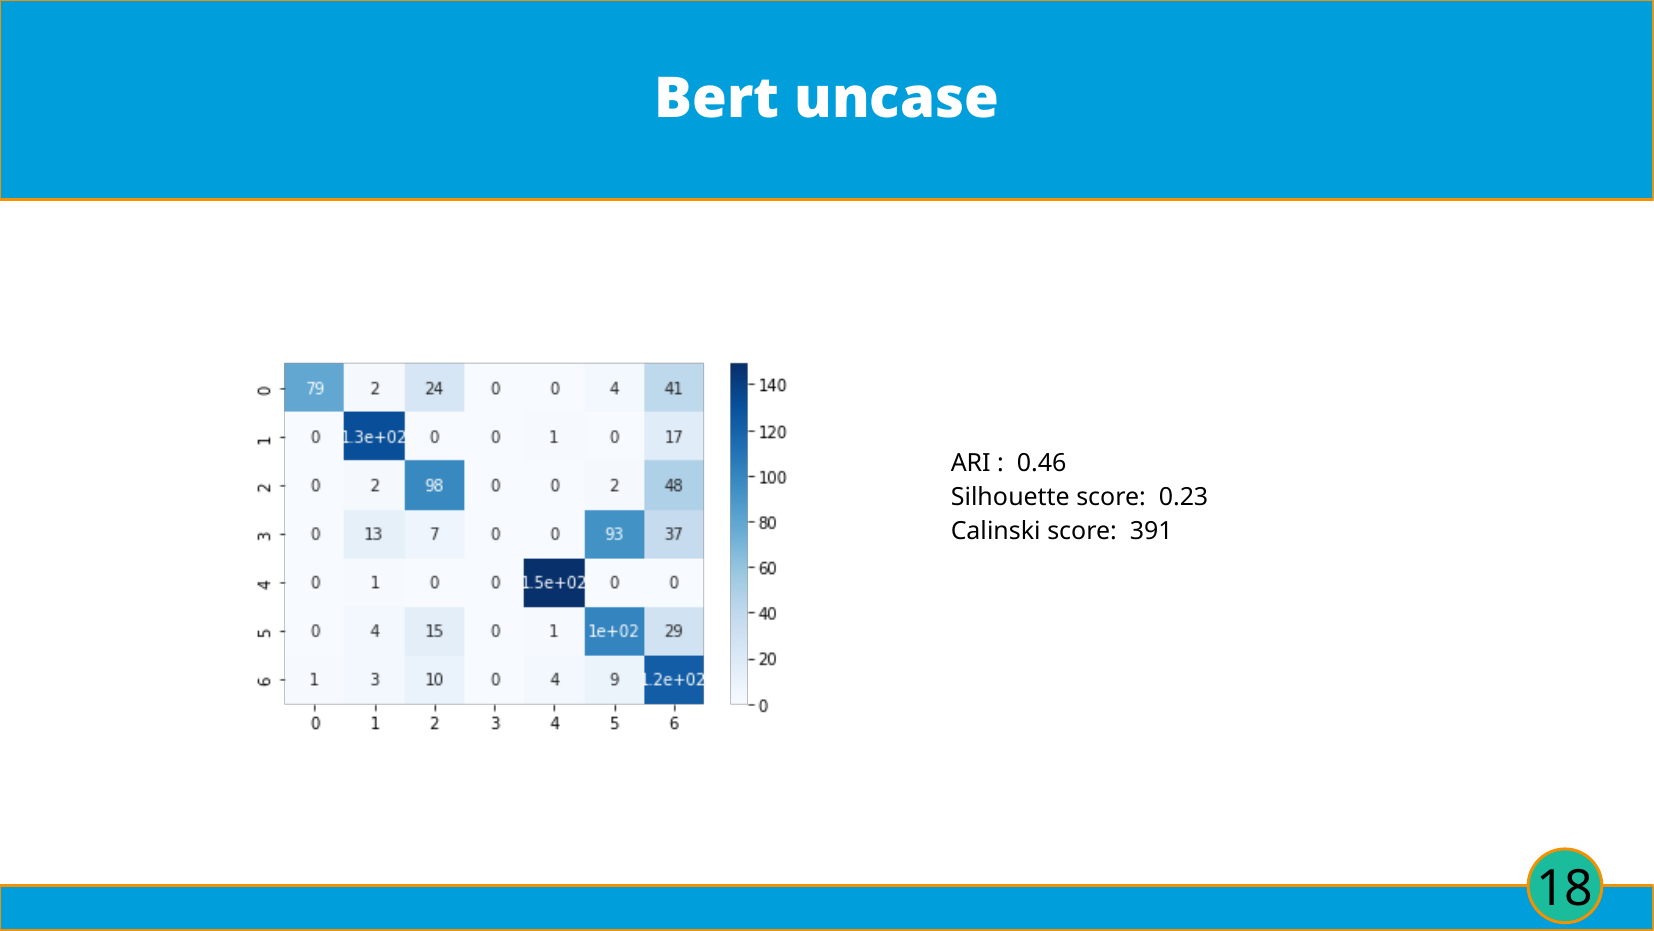

# Bert uncase
ARI : 0.46
Silhouette score: 0.23
Calinski score: 391